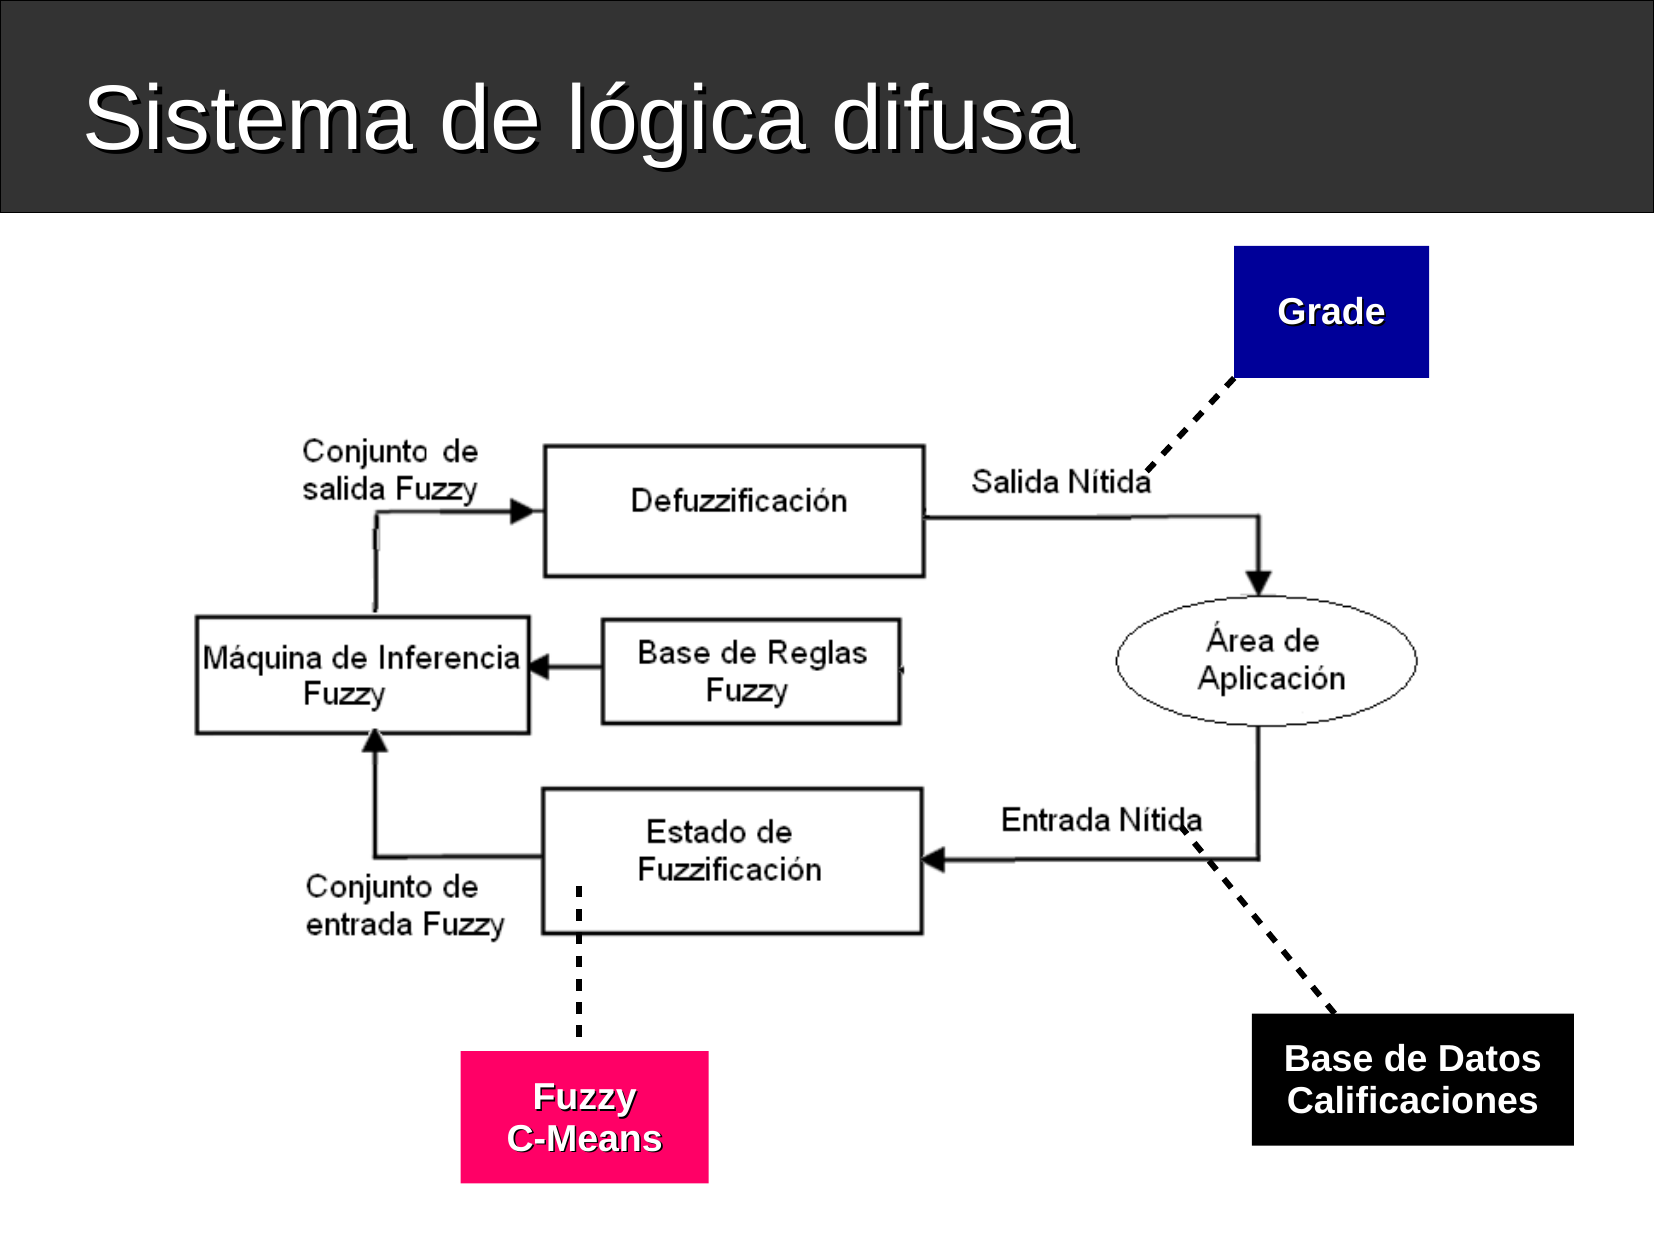

# Sistema de lógica difusa
Grade
Base de Datos
Calificaciones
Fuzzy
C-Means